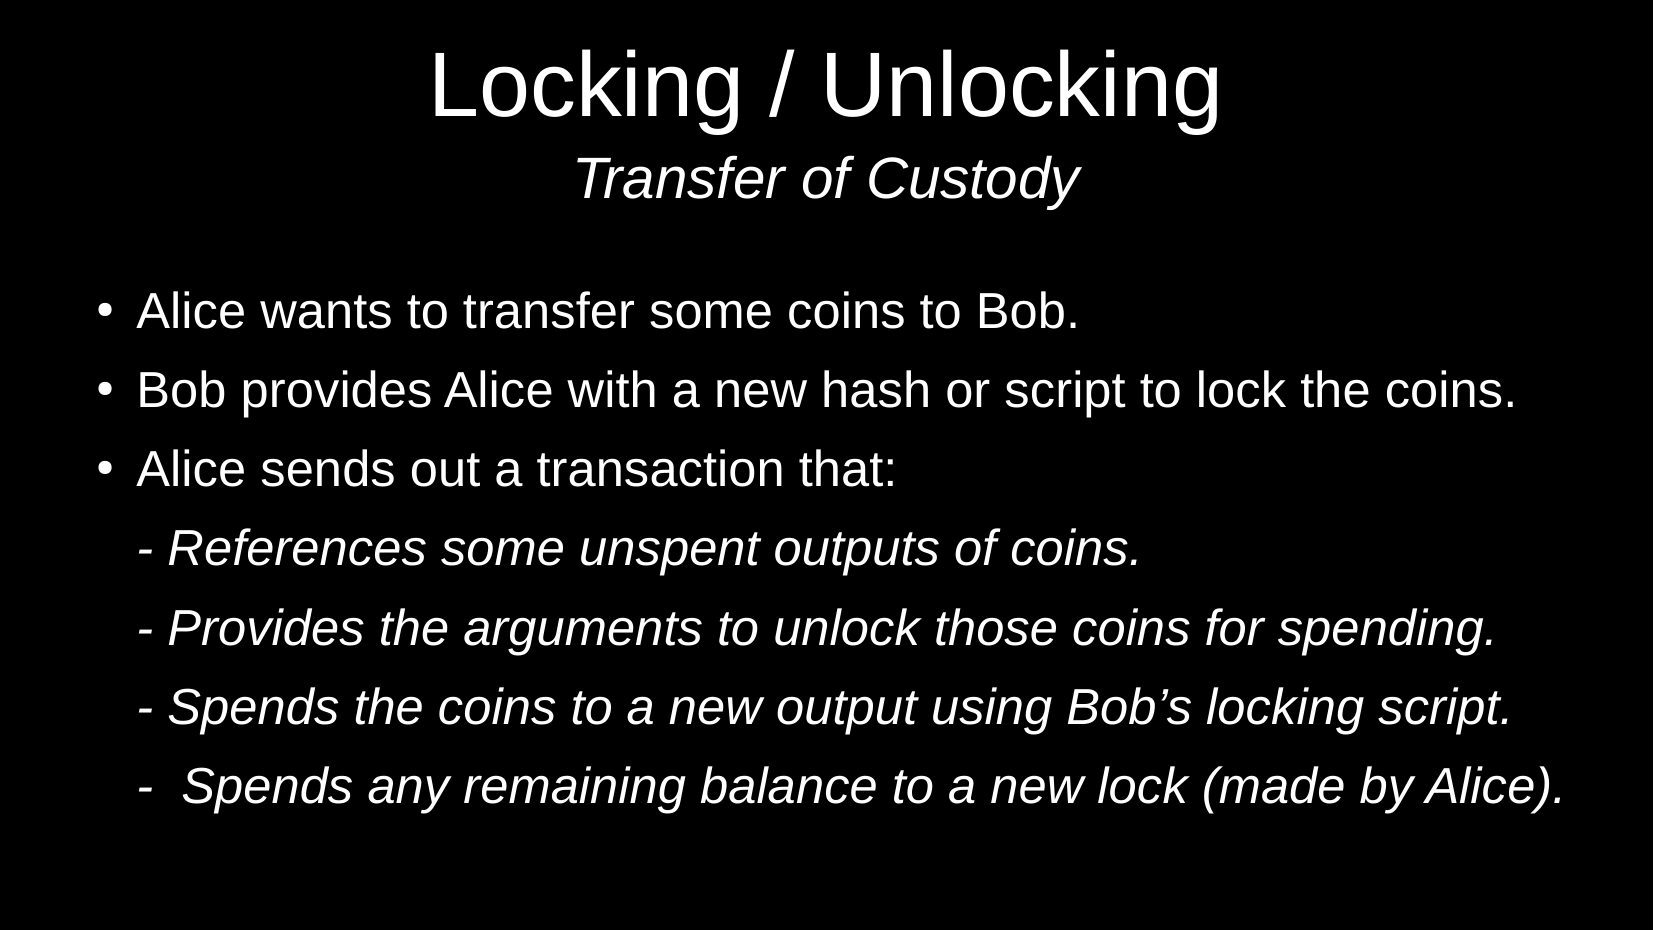

# Locking / Unlocking Transfer of Custody
Alice wants to transfer some coins to Bob.
Bob provides Alice with a new hash or script to lock the coins.
Alice sends out a transaction that:
- References some unspent outputs of coins.
- Provides the arguments to unlock those coins for spending.
- Spends the coins to a new output using Bob’s locking script.
- Spends any remaining balance to a new lock (made by Alice).